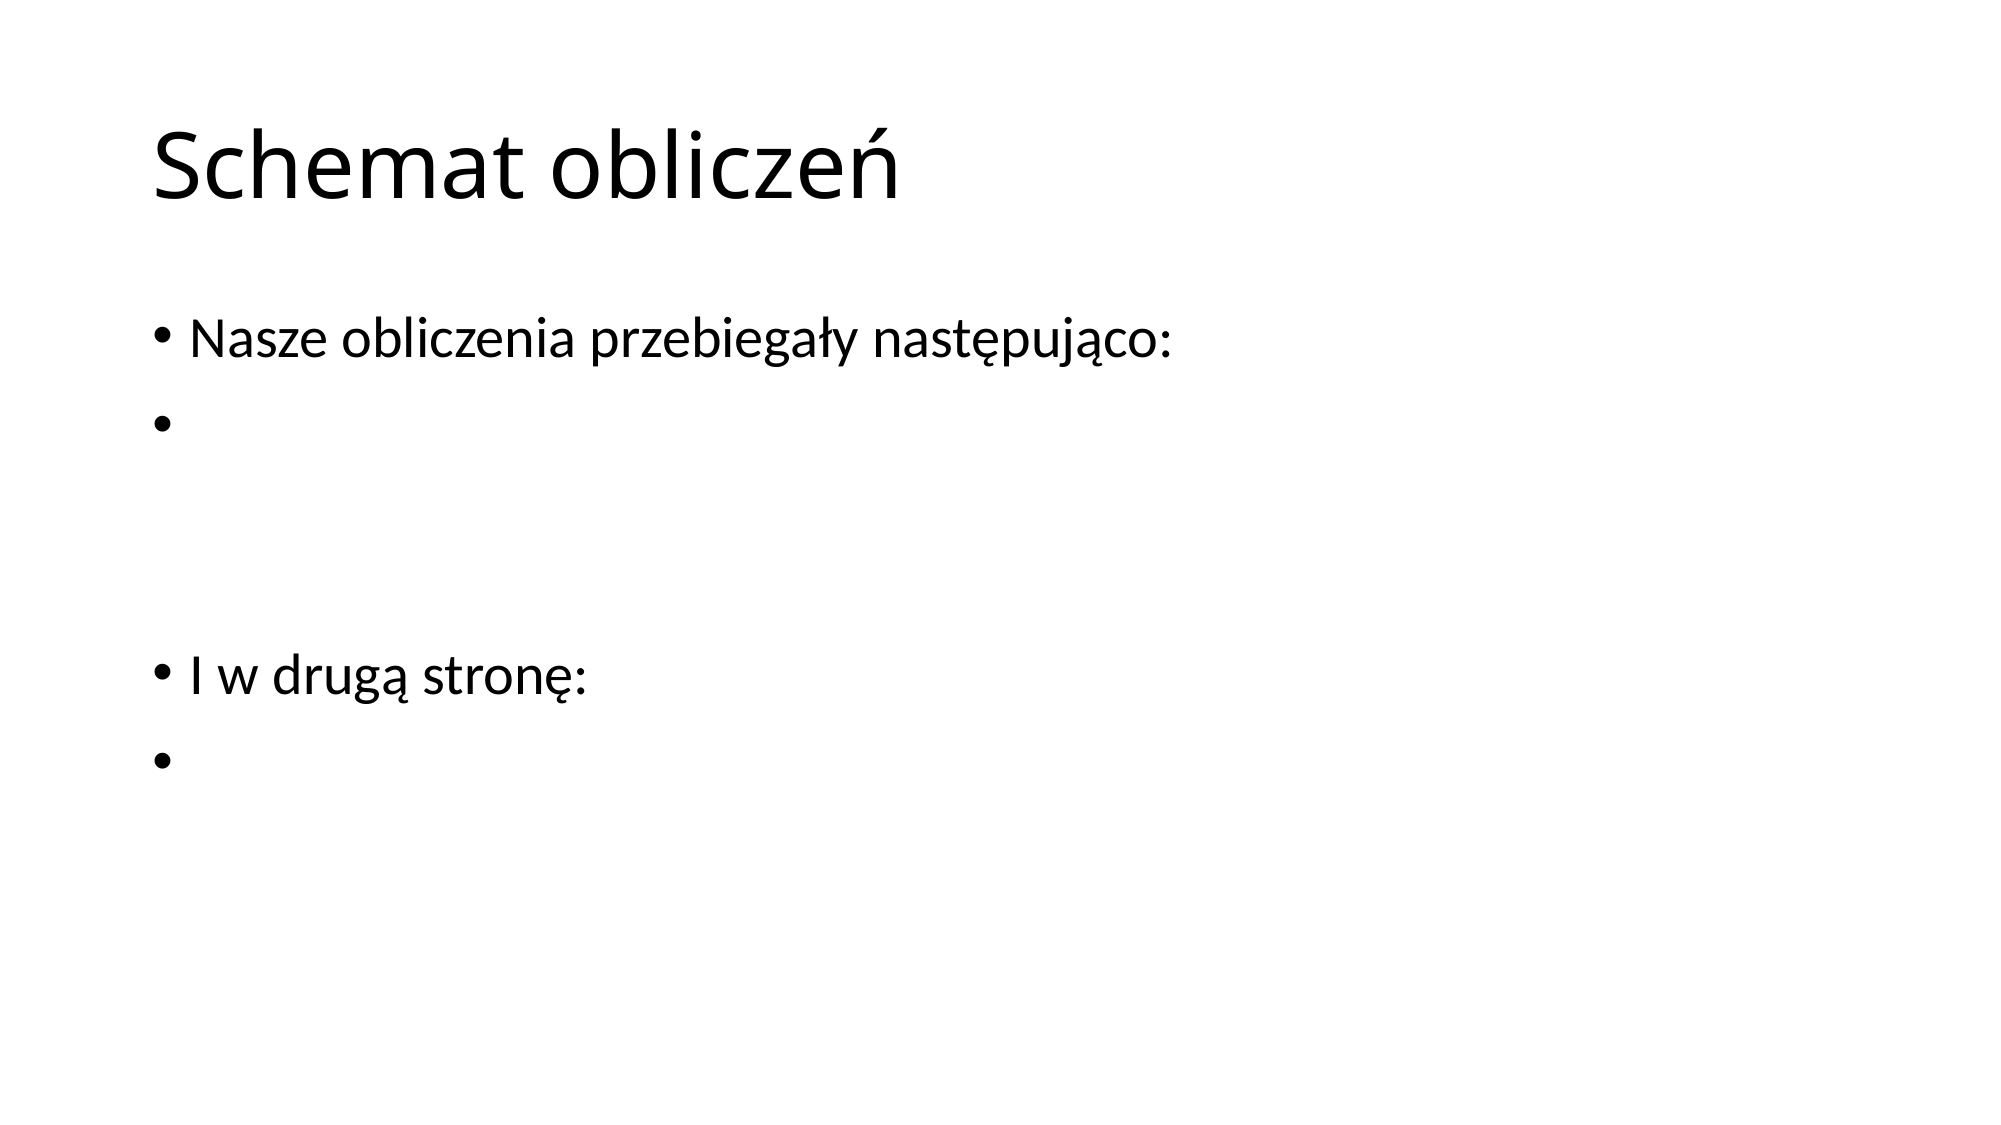

# Schemat obliczeń
Nasze obliczenia przebiegały następująco:
I w drugą stronę: